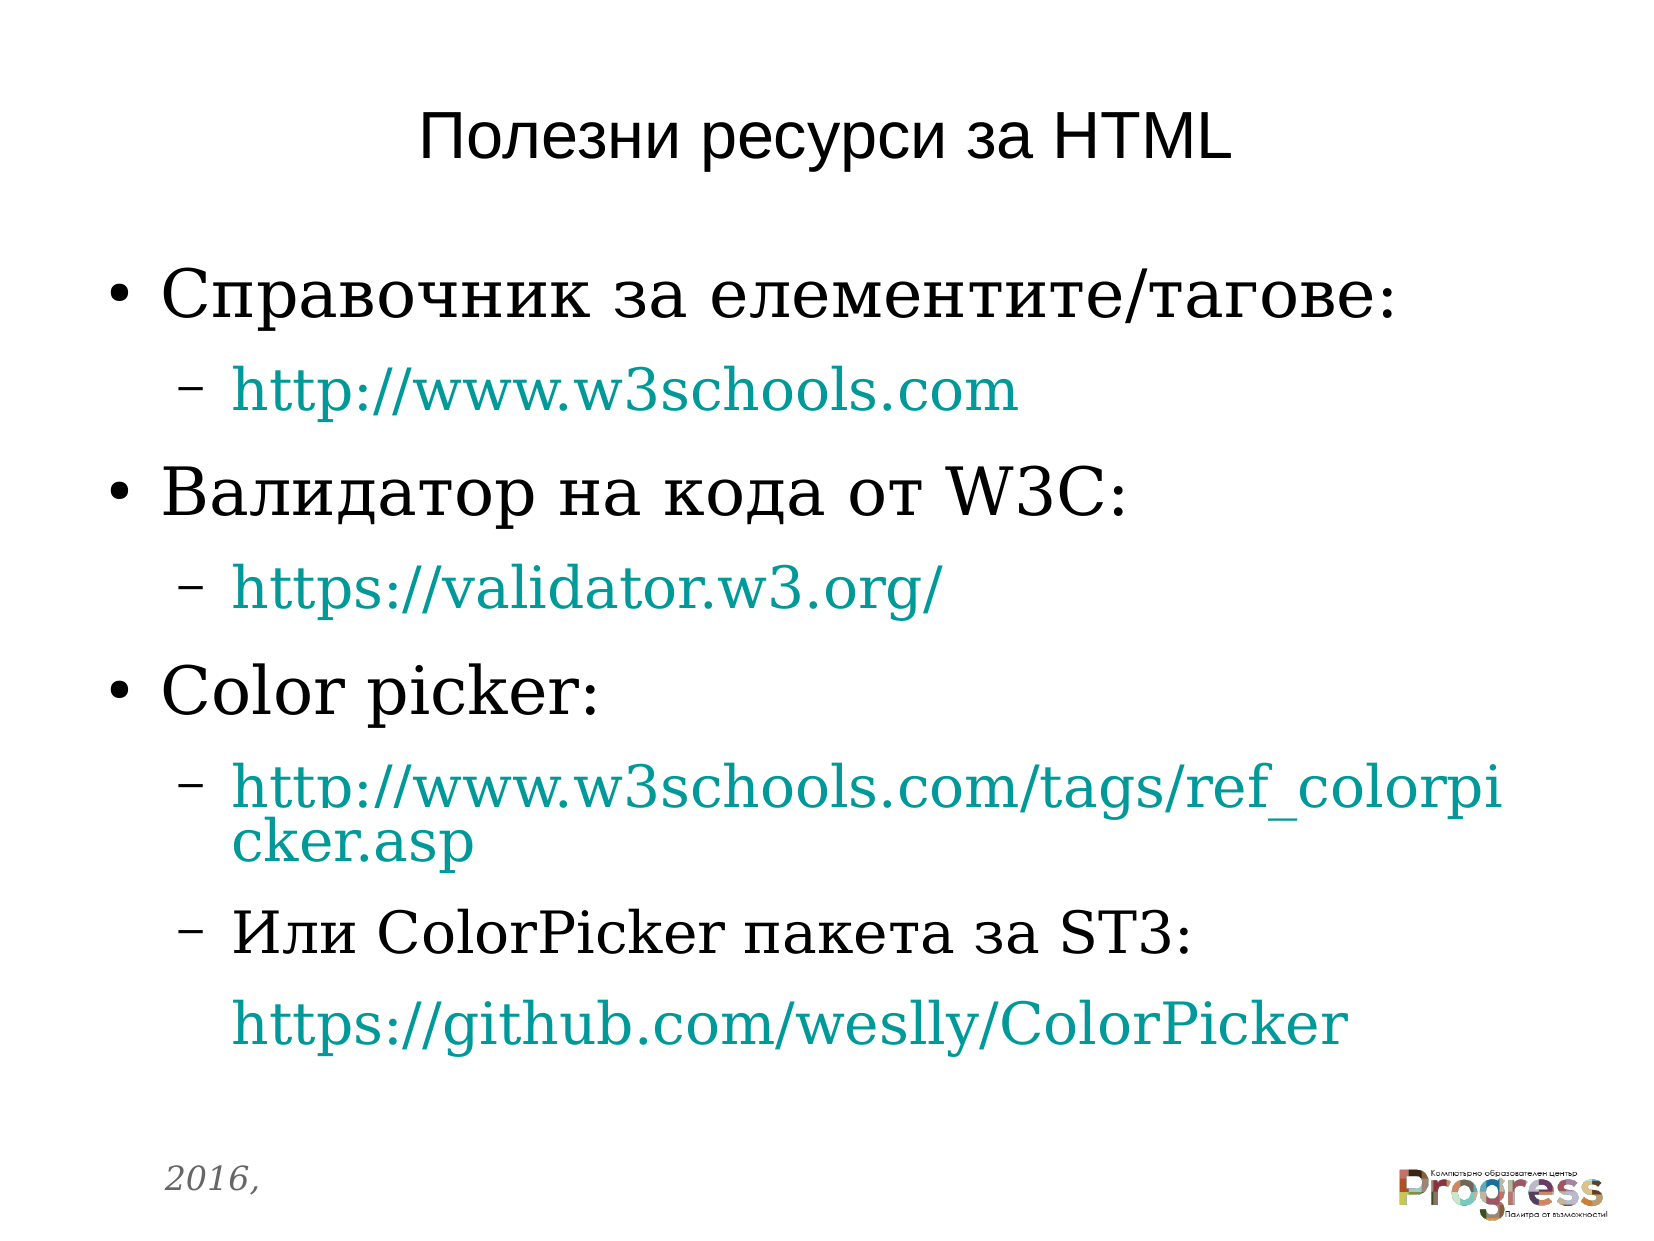

# Полезни ресурси за HTML
Справочник за елементите/тагове:
http://www.w3schools.com
Валидатор на кода от W3C:
https://validator.w3.org/
Color picker:
http://www.w3schools.com/tags/ref_colorpicker.asp
Или ColorPicker пакета за ST3:
https://github.com/weslly/ColorPicker
2016,